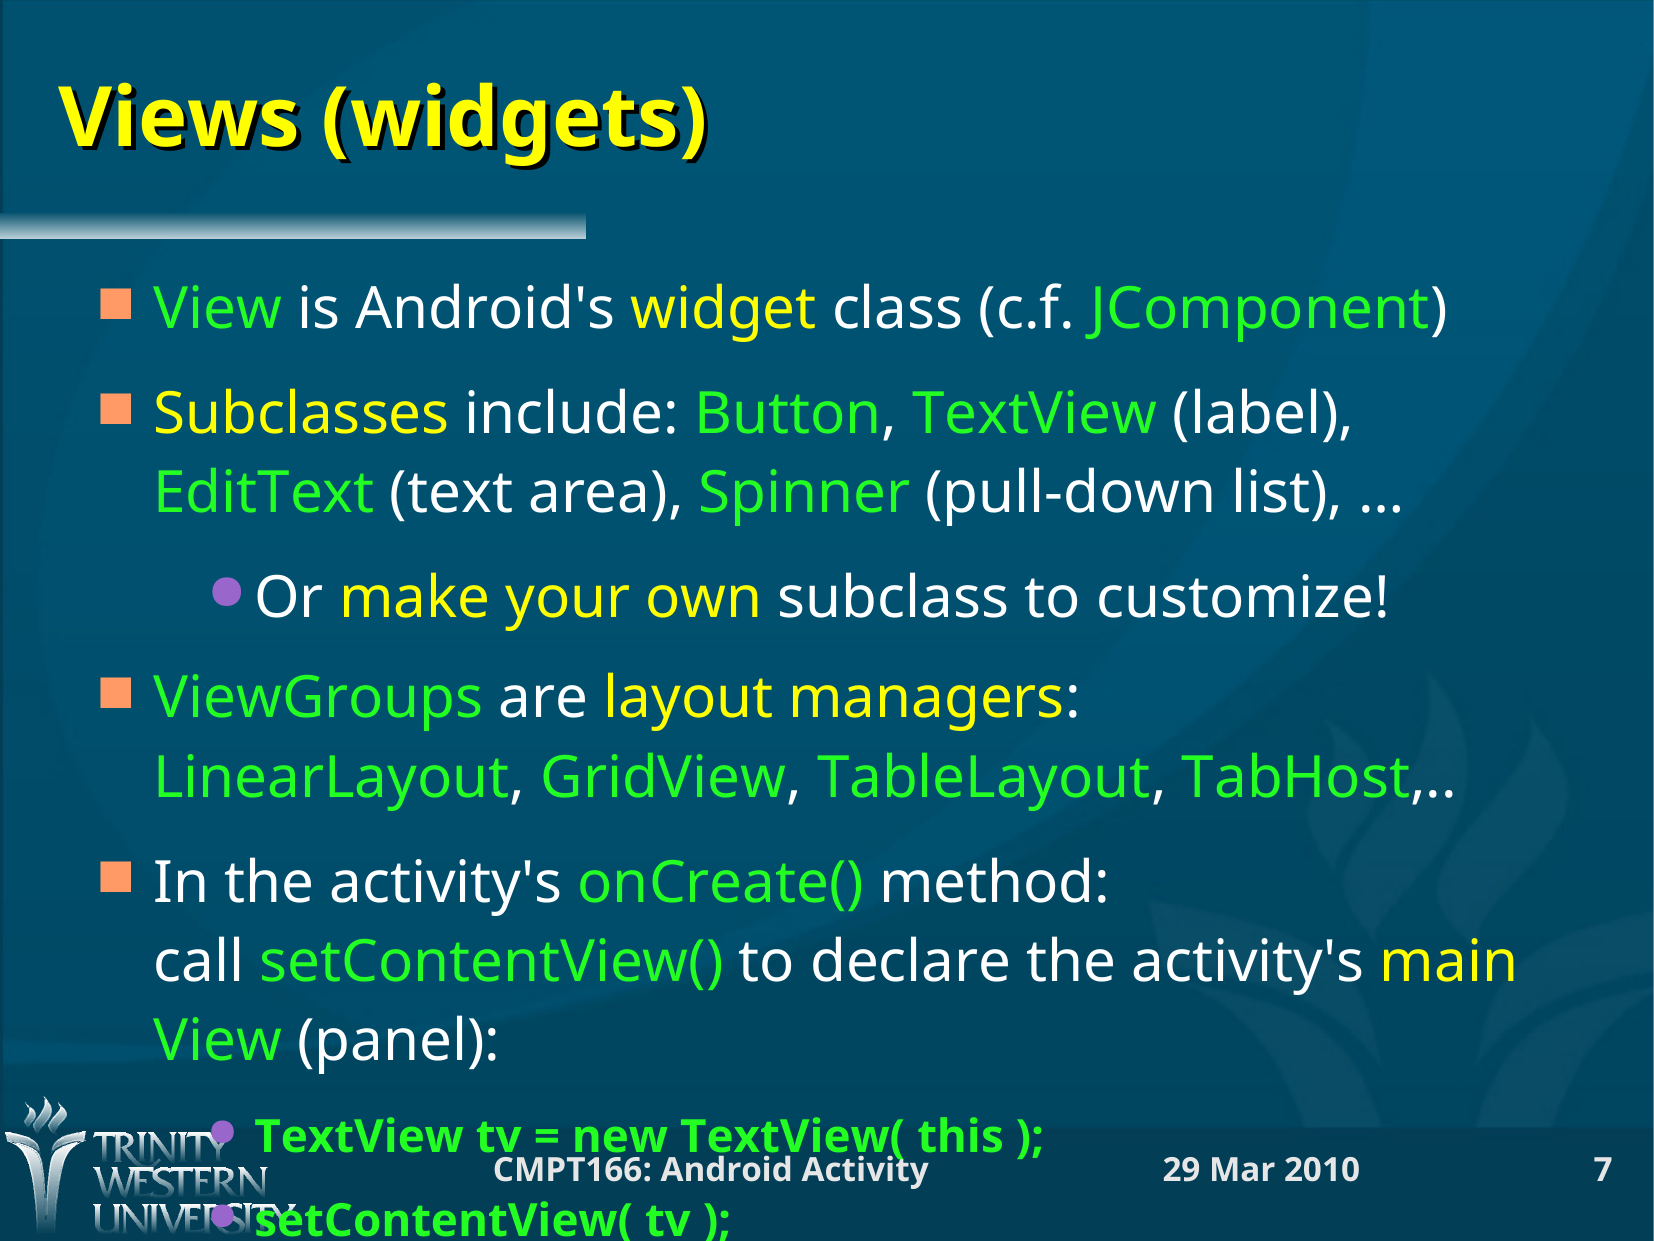

# Views (widgets)
View is Android's widget class (c.f. JComponent)
Subclasses include: Button, TextView (label), EditText (text area), Spinner (pull-down list), …
Or make your own subclass to customize!
ViewGroups are layout managers:
LinearLayout, GridView, TableLayout, TabHost,..
In the activity's onCreate() method:
call setContentView() to declare the activity's main View (panel):
TextView tv = new TextView( this );
setContentView( tv );
CMPT166: Android Activity
29 Mar 2010
7